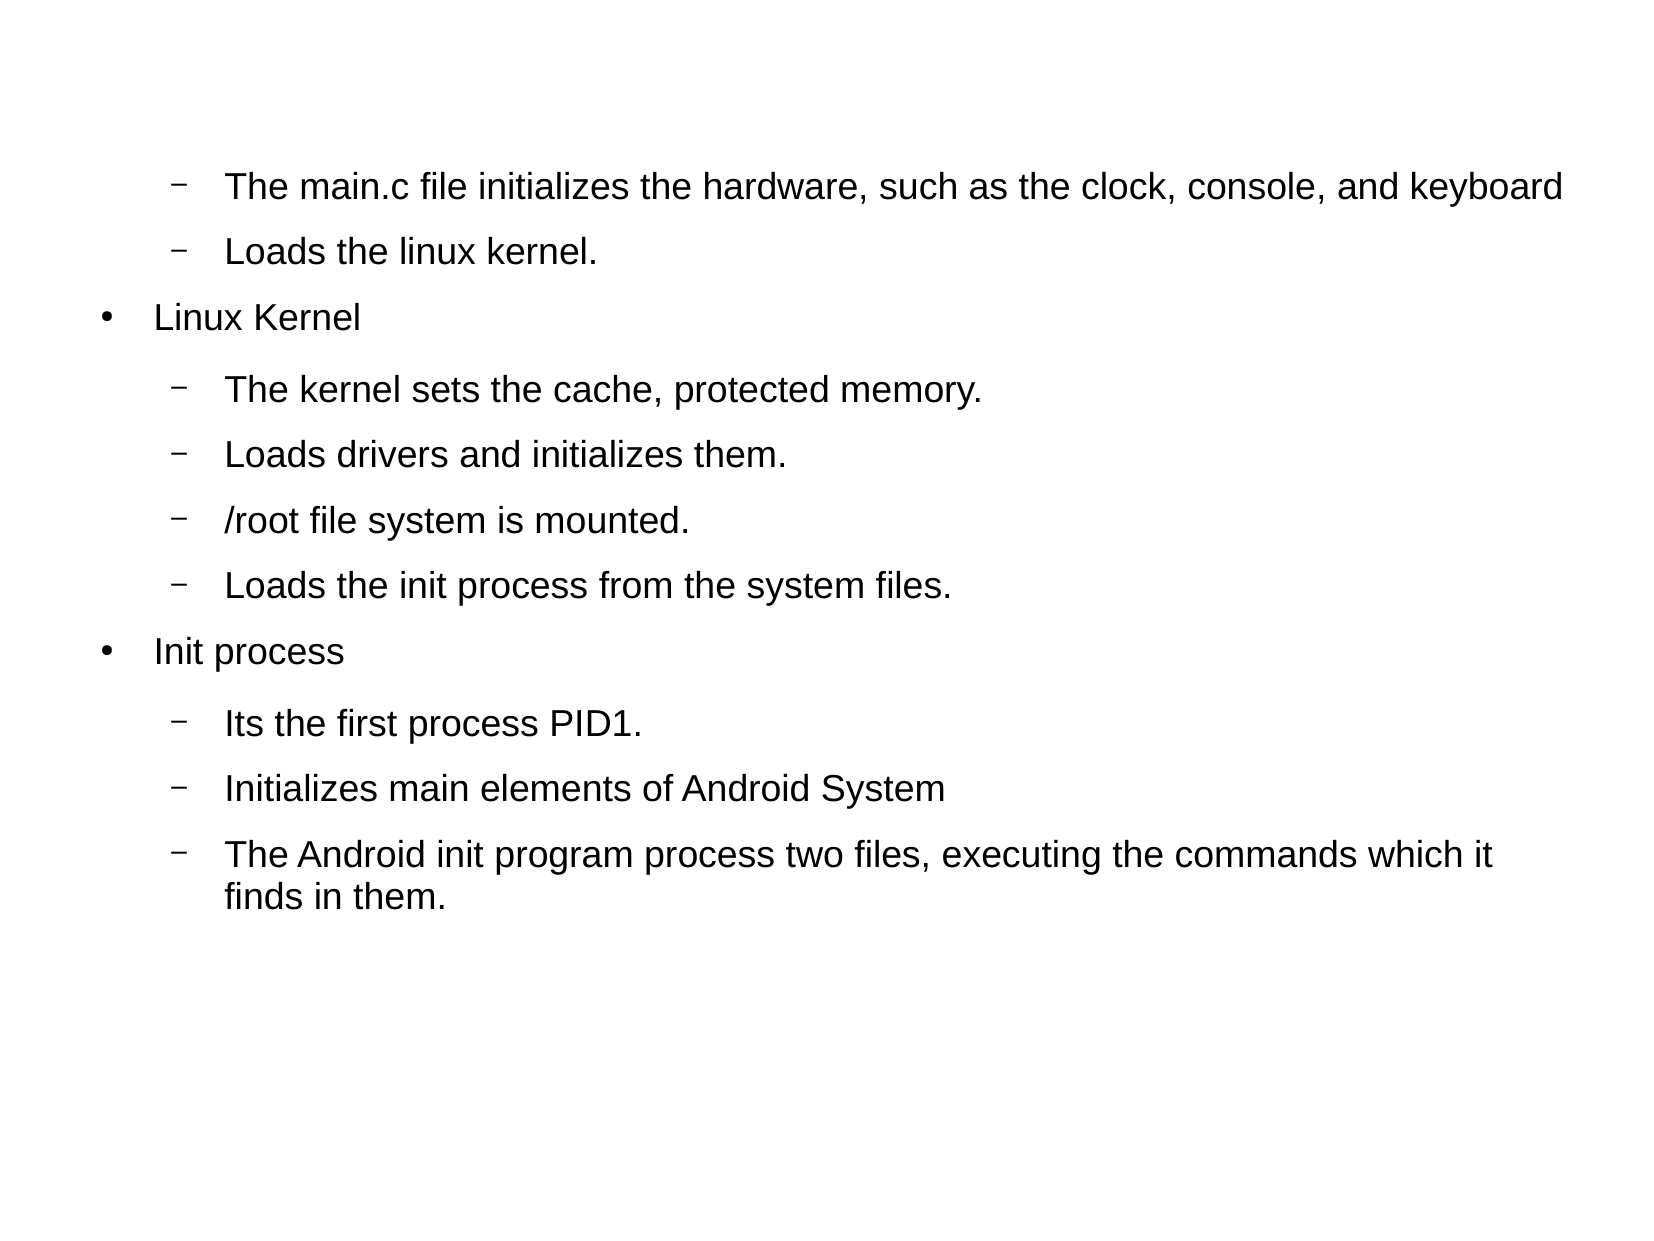

# The main.c file initializes the hardware, such as the clock, console, and keyboard
Loads the linux kernel.
Linux Kernel
The kernel sets the cache, protected memory.
Loads drivers and initializes them.
/root file system is mounted.
Loads the init process from the system files.
Init process
Its the first process PID1.
Initializes main elements of Android System
The Android init program process two files, executing the commands which it finds in them.